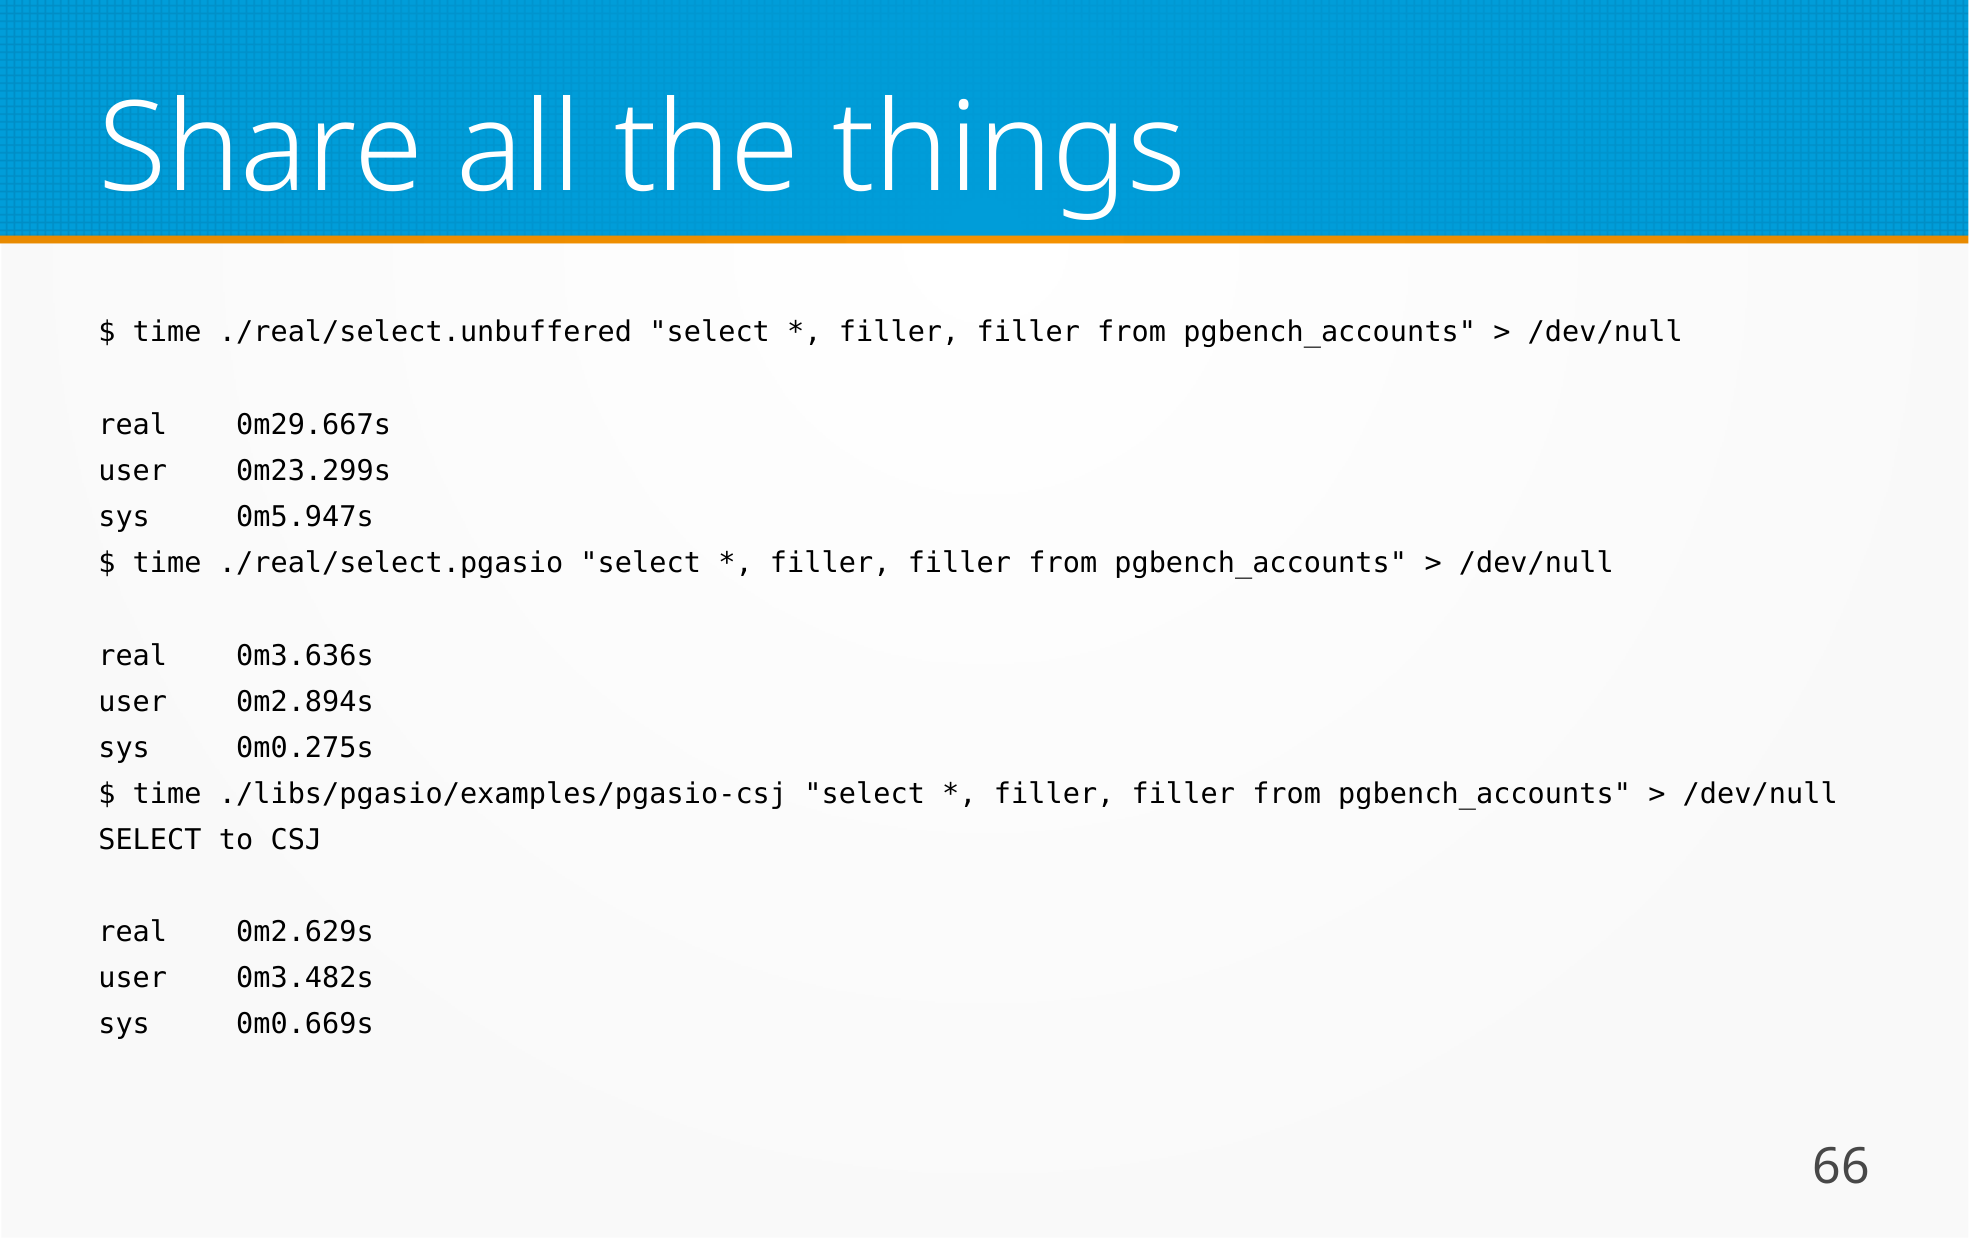

# Share all the things
$ time ./real/select.unbuffered "select *, filler, filler from pgbench_accounts" > /dev/null
real 0m29.667s
user 0m23.299s
sys 0m5.947s
$ time ./real/select.pgasio "select *, filler, filler from pgbench_accounts" > /dev/null
real 0m3.636s
user 0m2.894s
sys 0m0.275s
$ time ./libs/pgasio/examples/pgasio-csj "select *, filler, filler from pgbench_accounts" > /dev/null
SELECT to CSJ
real 0m2.629s
user 0m3.482s
sys 0m0.669s
66